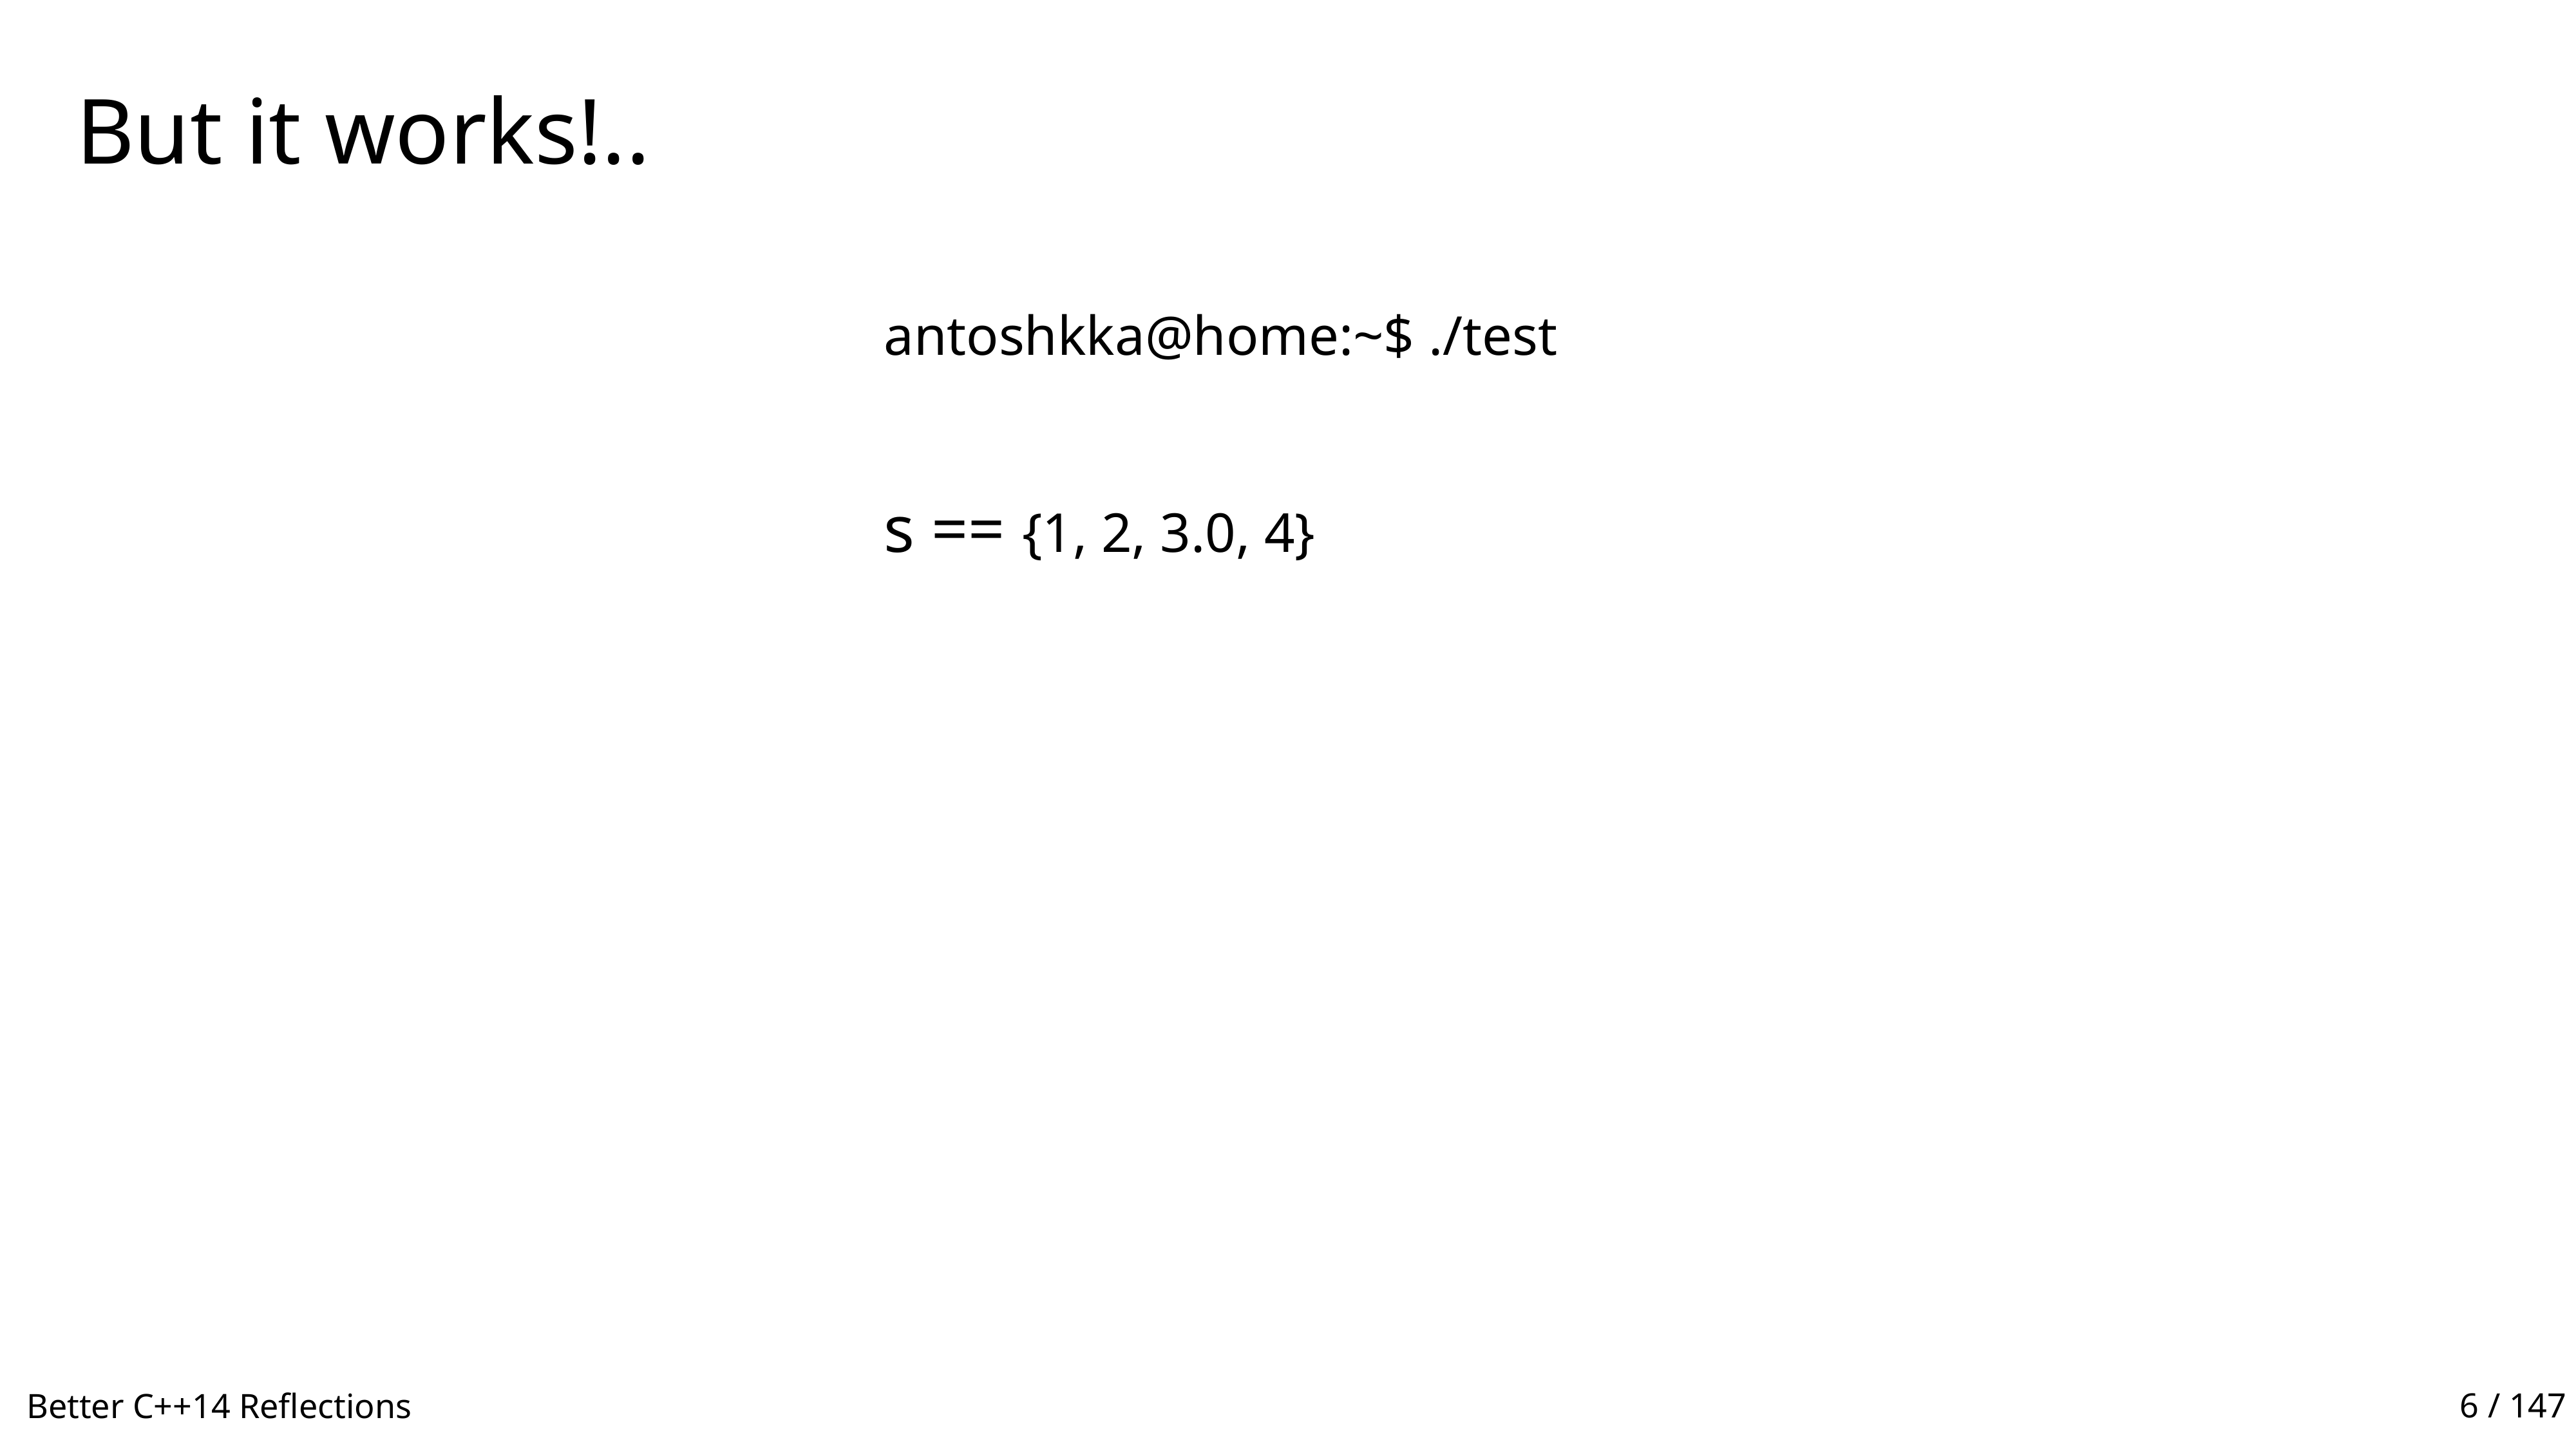

# But it works!..
antoshkka@home:~$ ./test
s == {1, 2, 3.0, 4}
Better C++14 Reflections